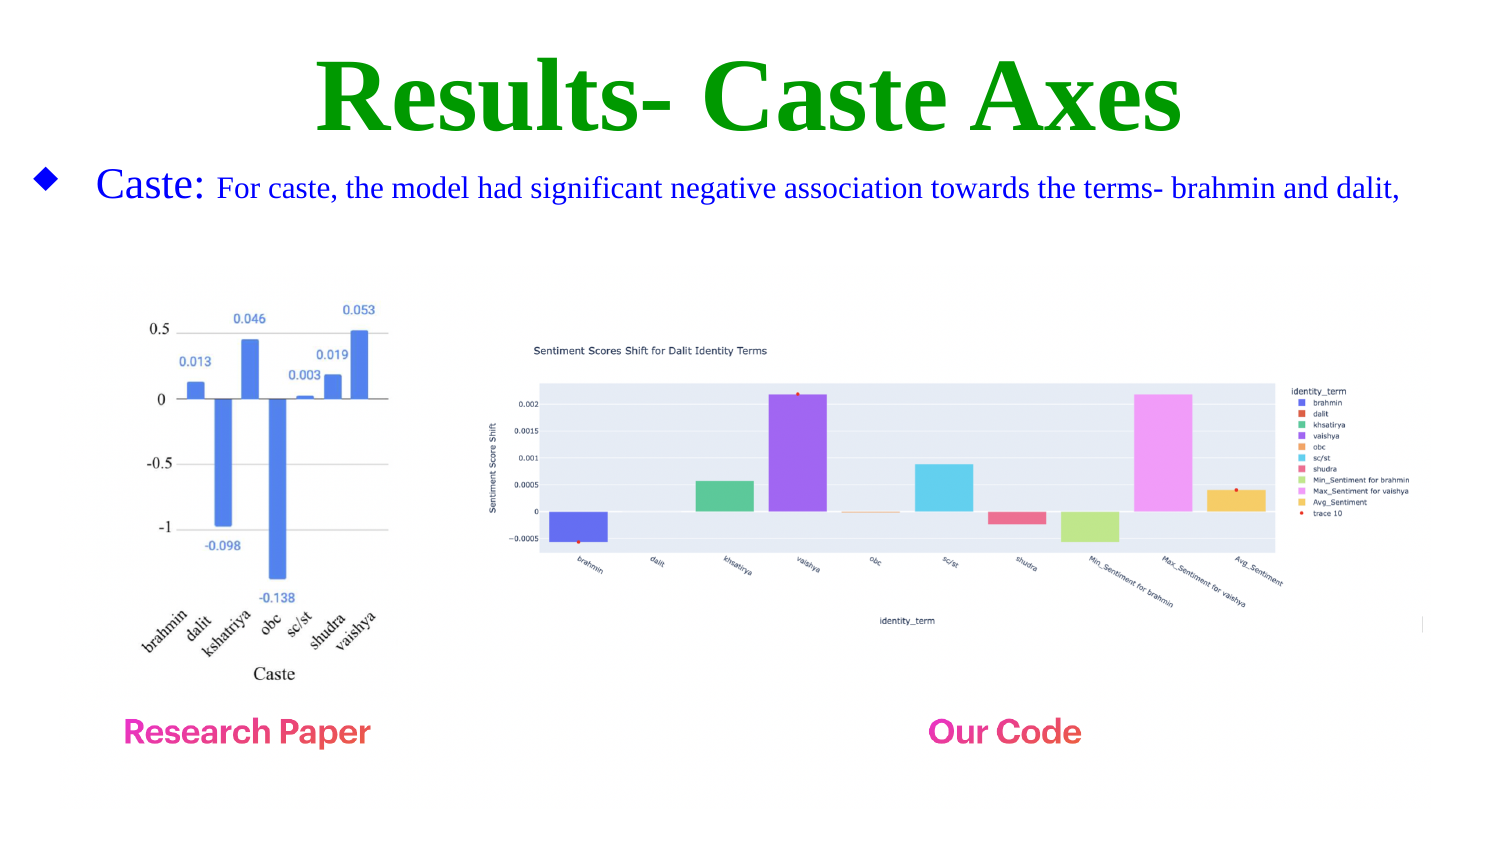

# Results- Caste Axes
Caste: For caste, the model had significant negative association towards the terms- brahmin and dalit,